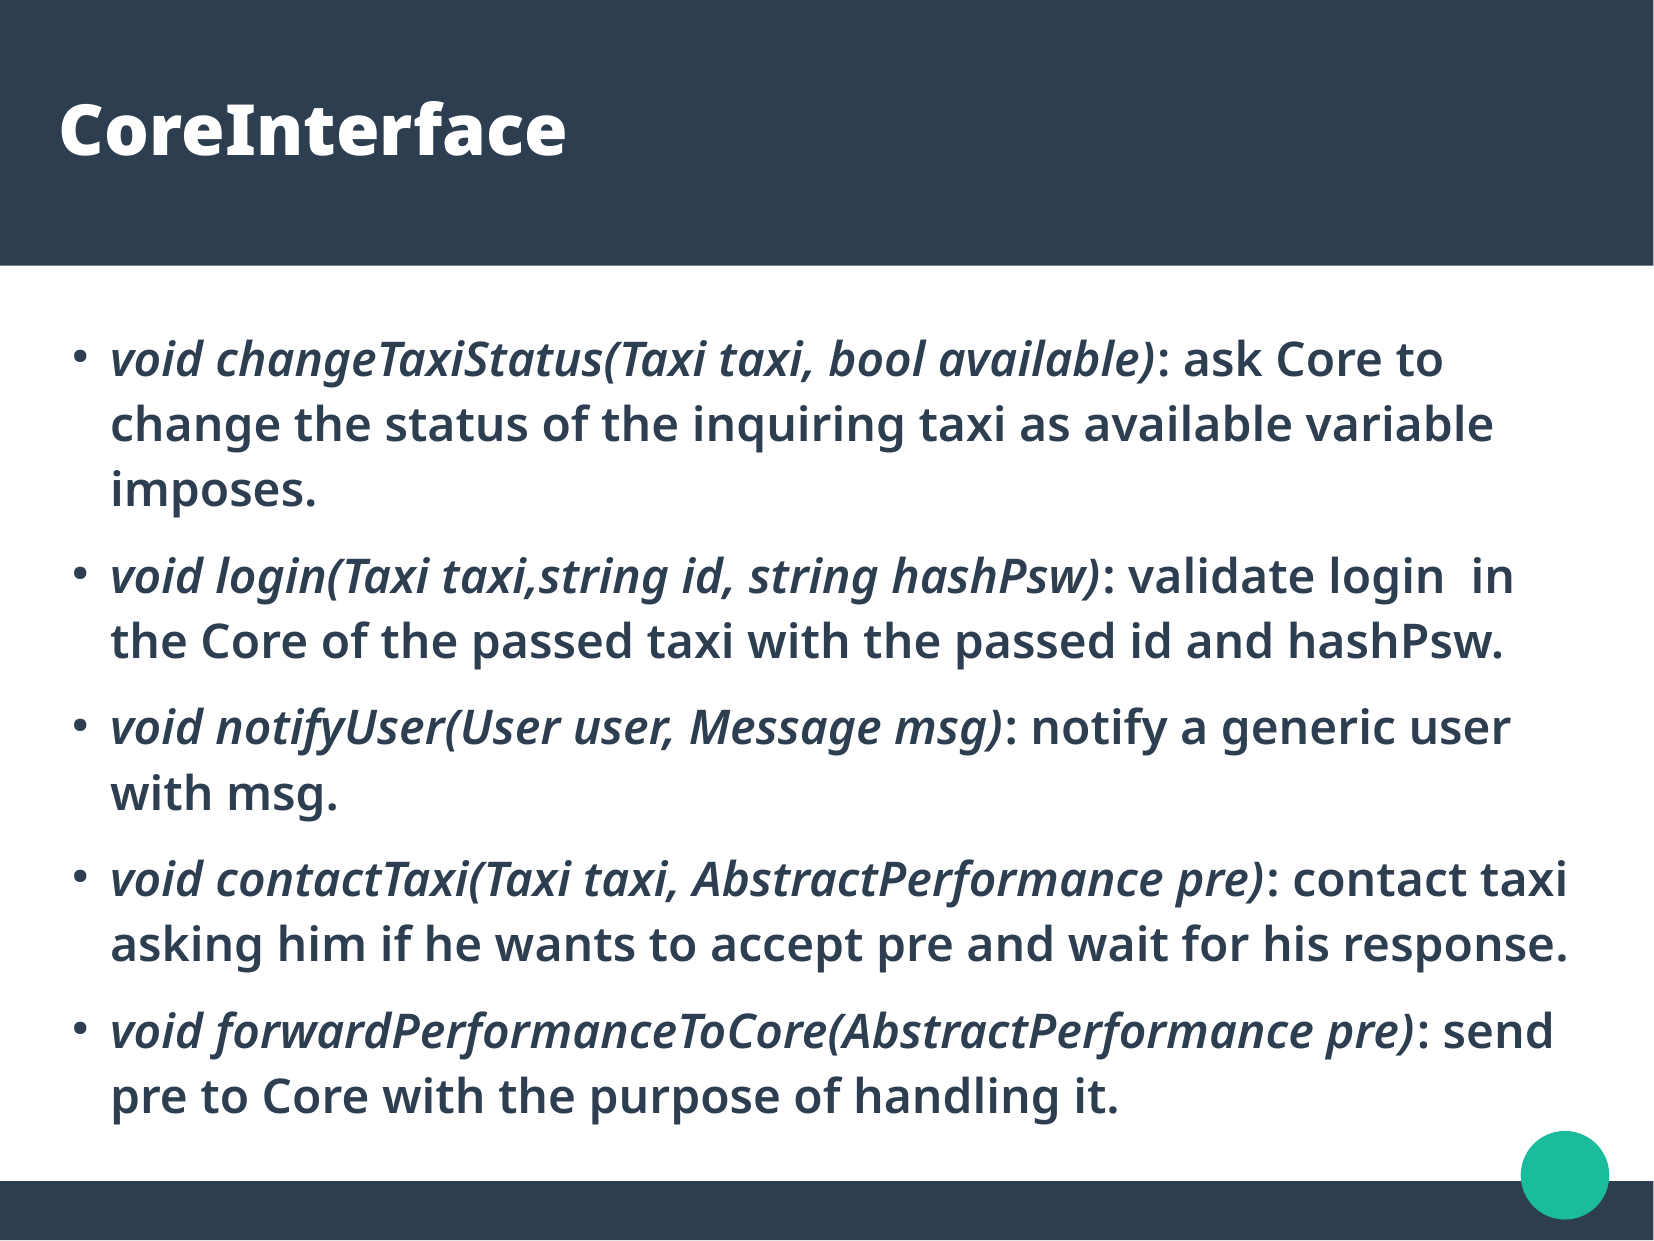

# CoreInterface
void changeTaxiStatus(Taxi taxi, bool available): ask Core to change the status of the inquiring taxi as available variable imposes.
void login(Taxi taxi,string id, string hashPsw): validate login in the Core of the passed taxi with the passed id and hashPsw.
void notifyUser(User user, Message msg): notify a generic user with msg.
void contactTaxi(Taxi taxi, AbstractPerformance pre): contact taxi asking him if he wants to accept pre and wait for his response.
void forwardPerformanceToCore(AbstractPerformance pre): send pre to Core with the purpose of handling it.